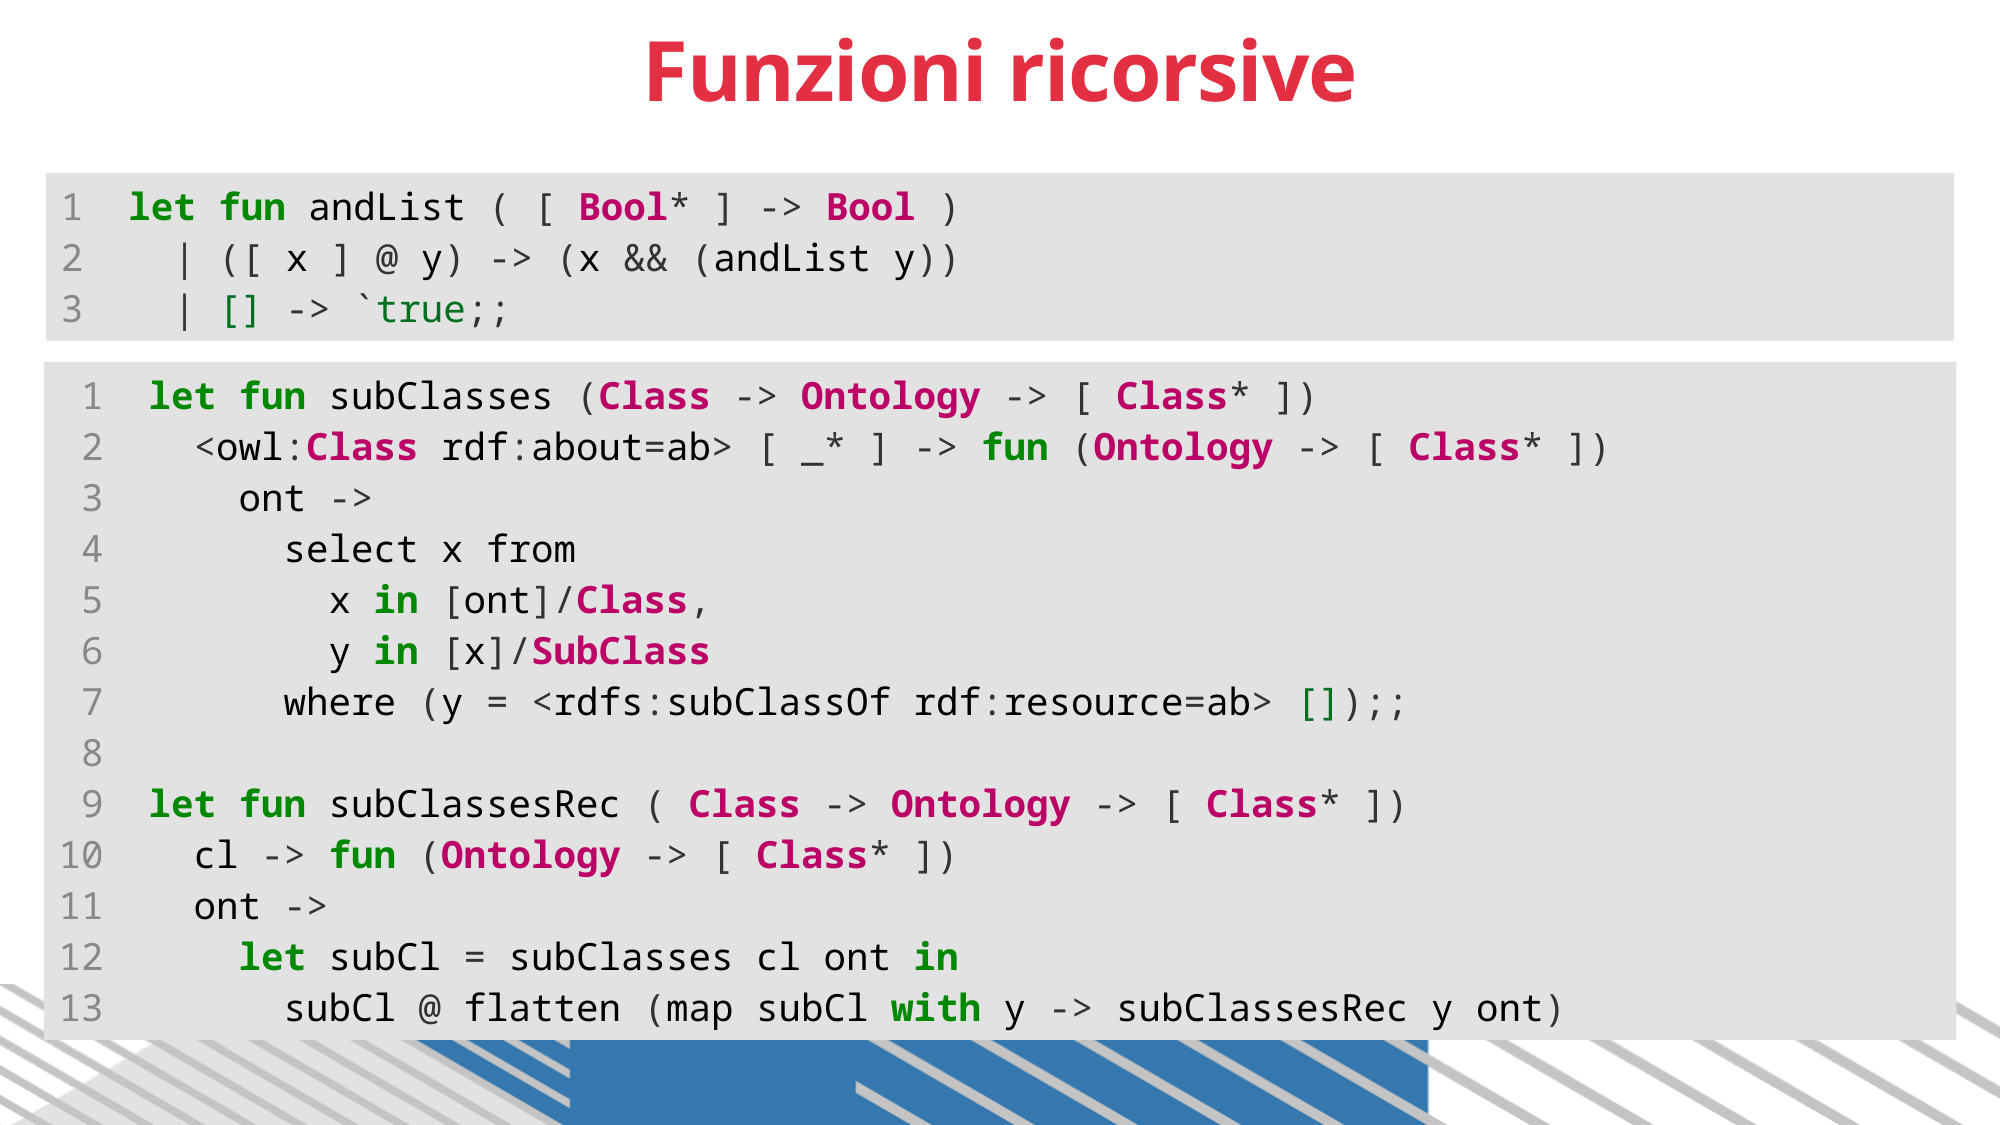

# Funzioni ricorsive
1 let fun andList ( [ Bool* ] -> Bool )
2 | ([ x ] @ y) -> (x && (andList y))
3 | [] -> `true;;
 1 let fun subClasses (Class -> Ontology -> [ Class* ])
 2 <owl:Class rdf:about=ab> [ _* ] -> fun (Ontology -> [ Class* ])
 3 ont ->
 4 select x from
 5 x in [ont]/Class,
 6 y in [x]/SubClass
 7 where (y = <rdfs:subClassOf rdf:resource=ab> []);;
 8
 9 let fun subClassesRec ( Class -> Ontology -> [ Class* ])
10 cl -> fun (Ontology -> [ Class* ])
11 ont ->
12 let subCl = subClasses cl ont in
13 subCl @ flatten (map subCl with y -> subClassesRec y ont)